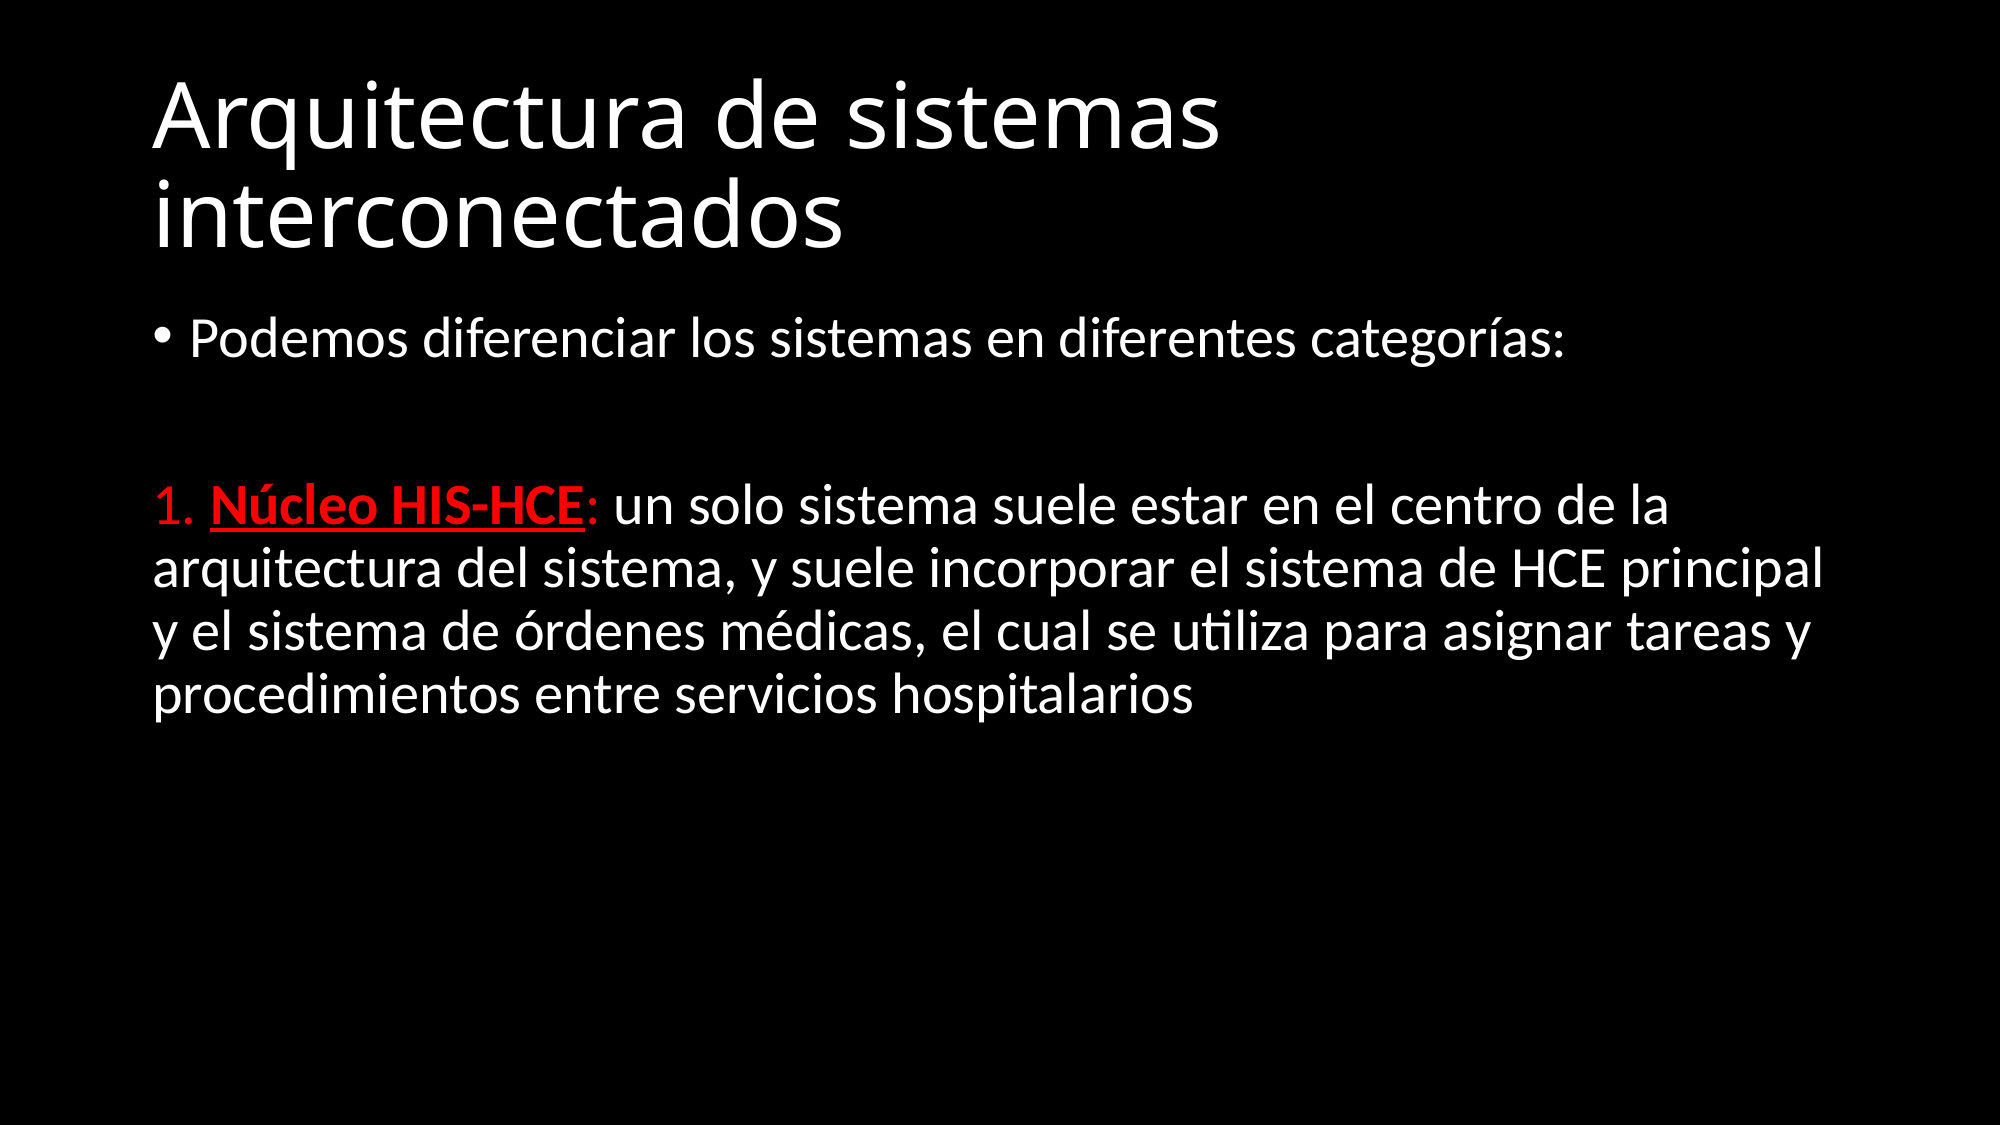

# Arquitectura de sistemas interconectados
Podemos diferenciar los sistemas en diferentes categorías:
1. Núcleo HIS-HCE: un solo sistema suele estar en el centro de la arquitectura del sistema, y suele incorporar el sistema de HCE principal y el sistema de órdenes médicas, el cual se utiliza para asignar tareas y procedimientos entre servicios hospitalarios